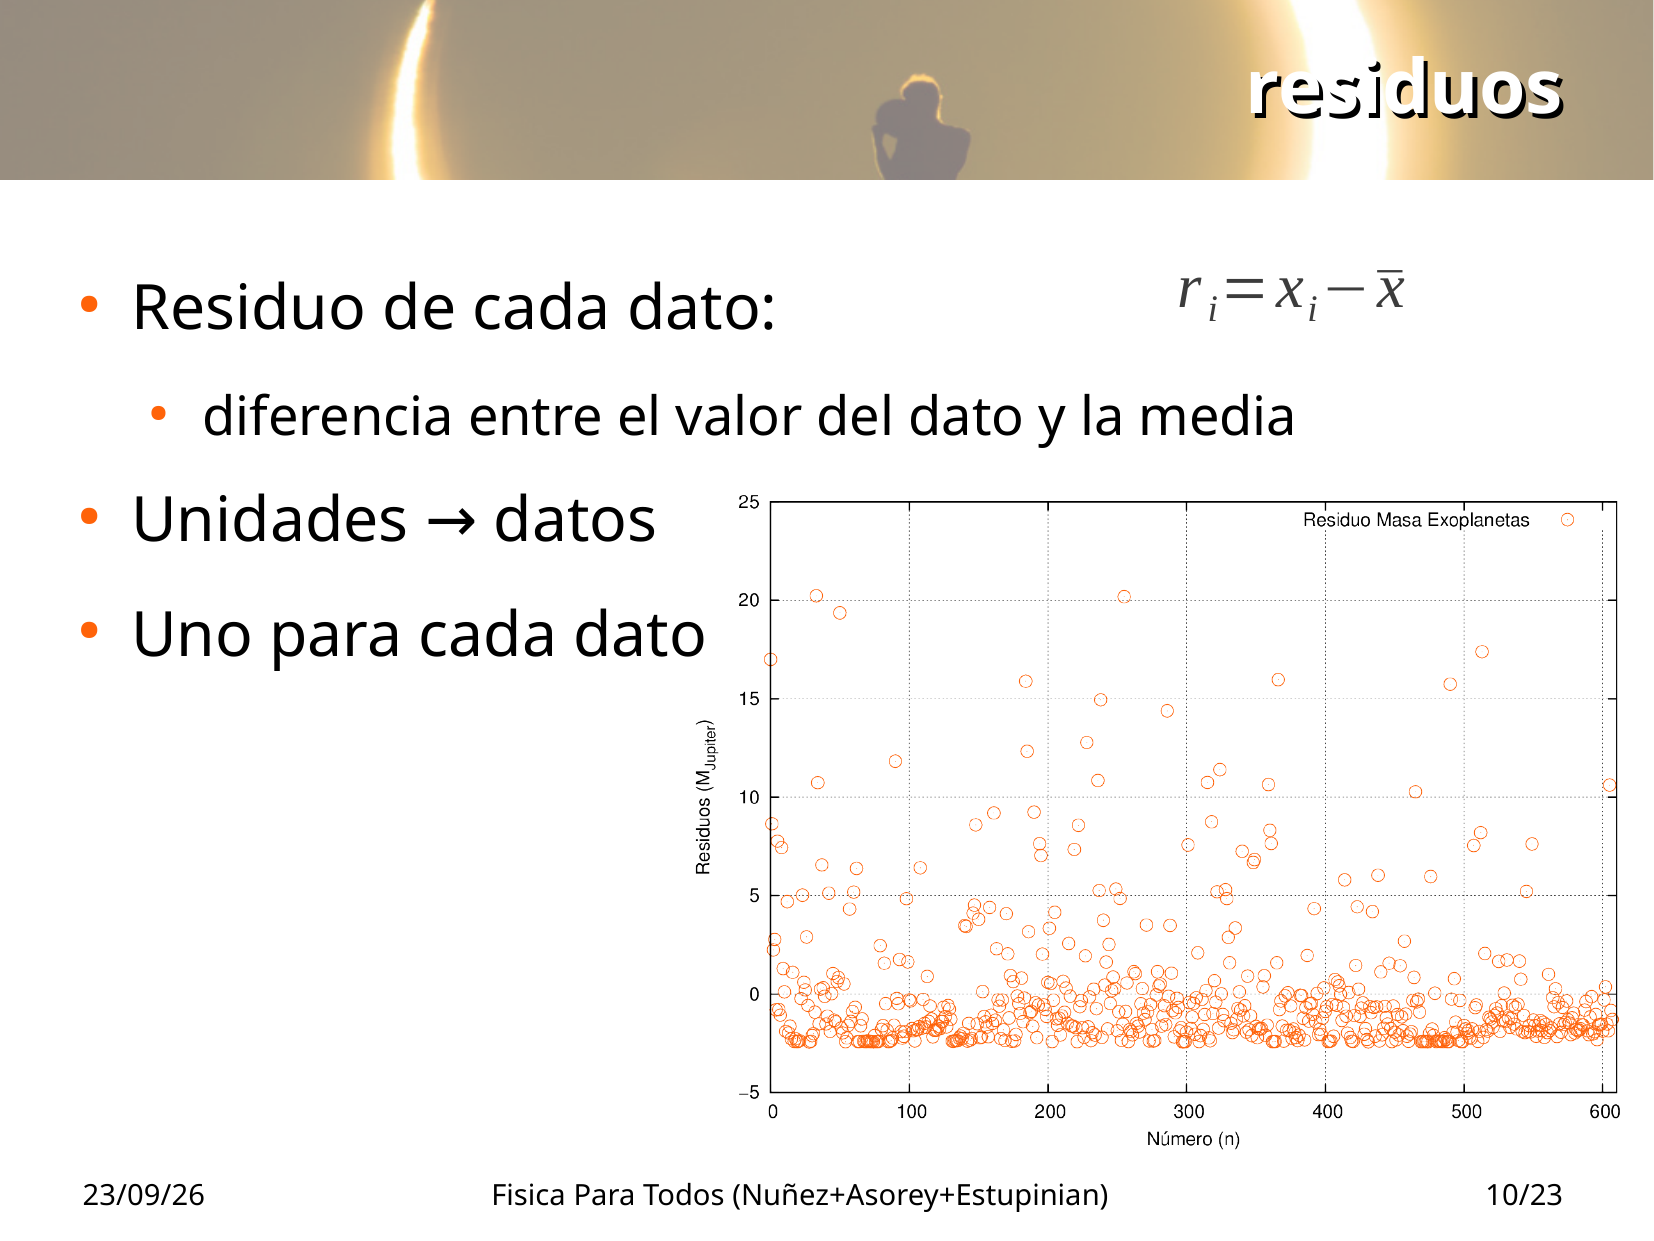

# residuos
Residuo de cada dato:
diferencia entre el valor del dato y la media
Unidades → datos
Uno para cada dato
Fisica Para Todos (Nuñez+Asorey+Estupinian)
10